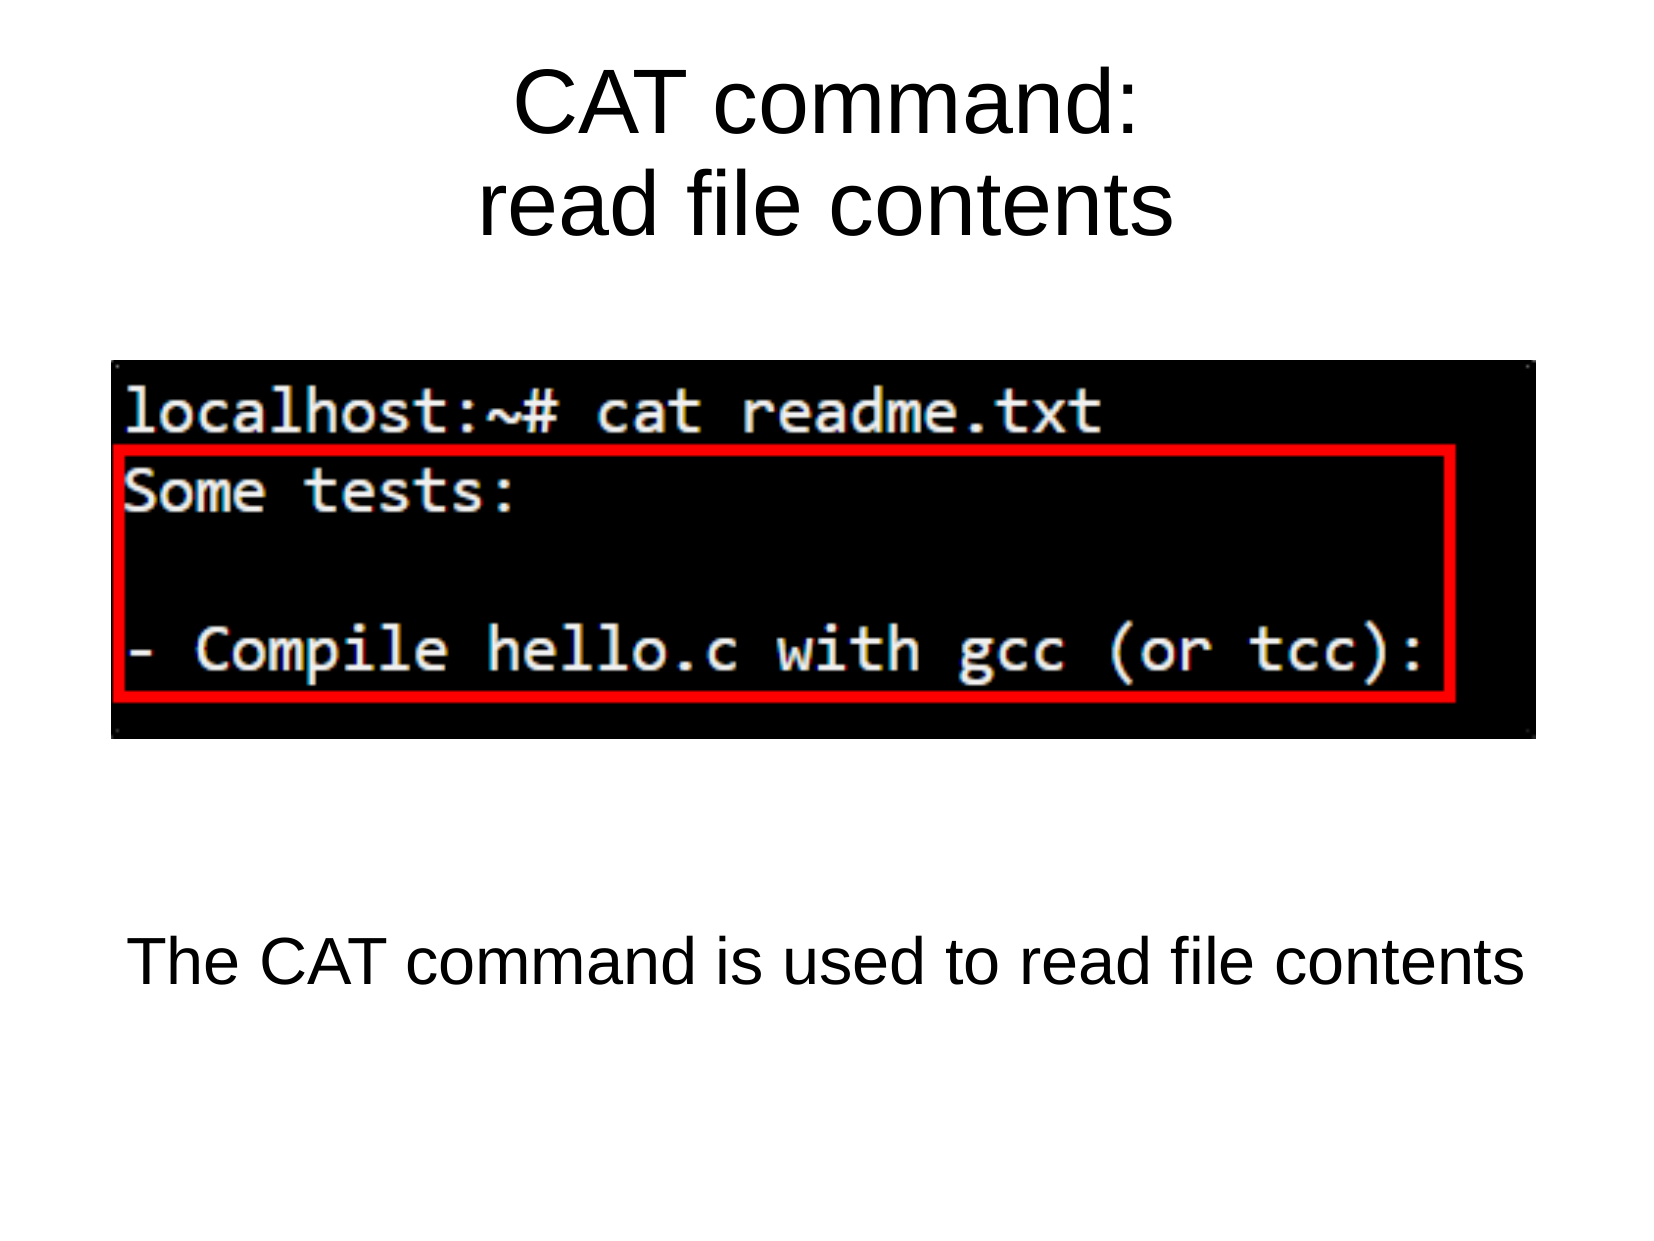

CAT command:
read file contents
# The CAT command is used to read file contents